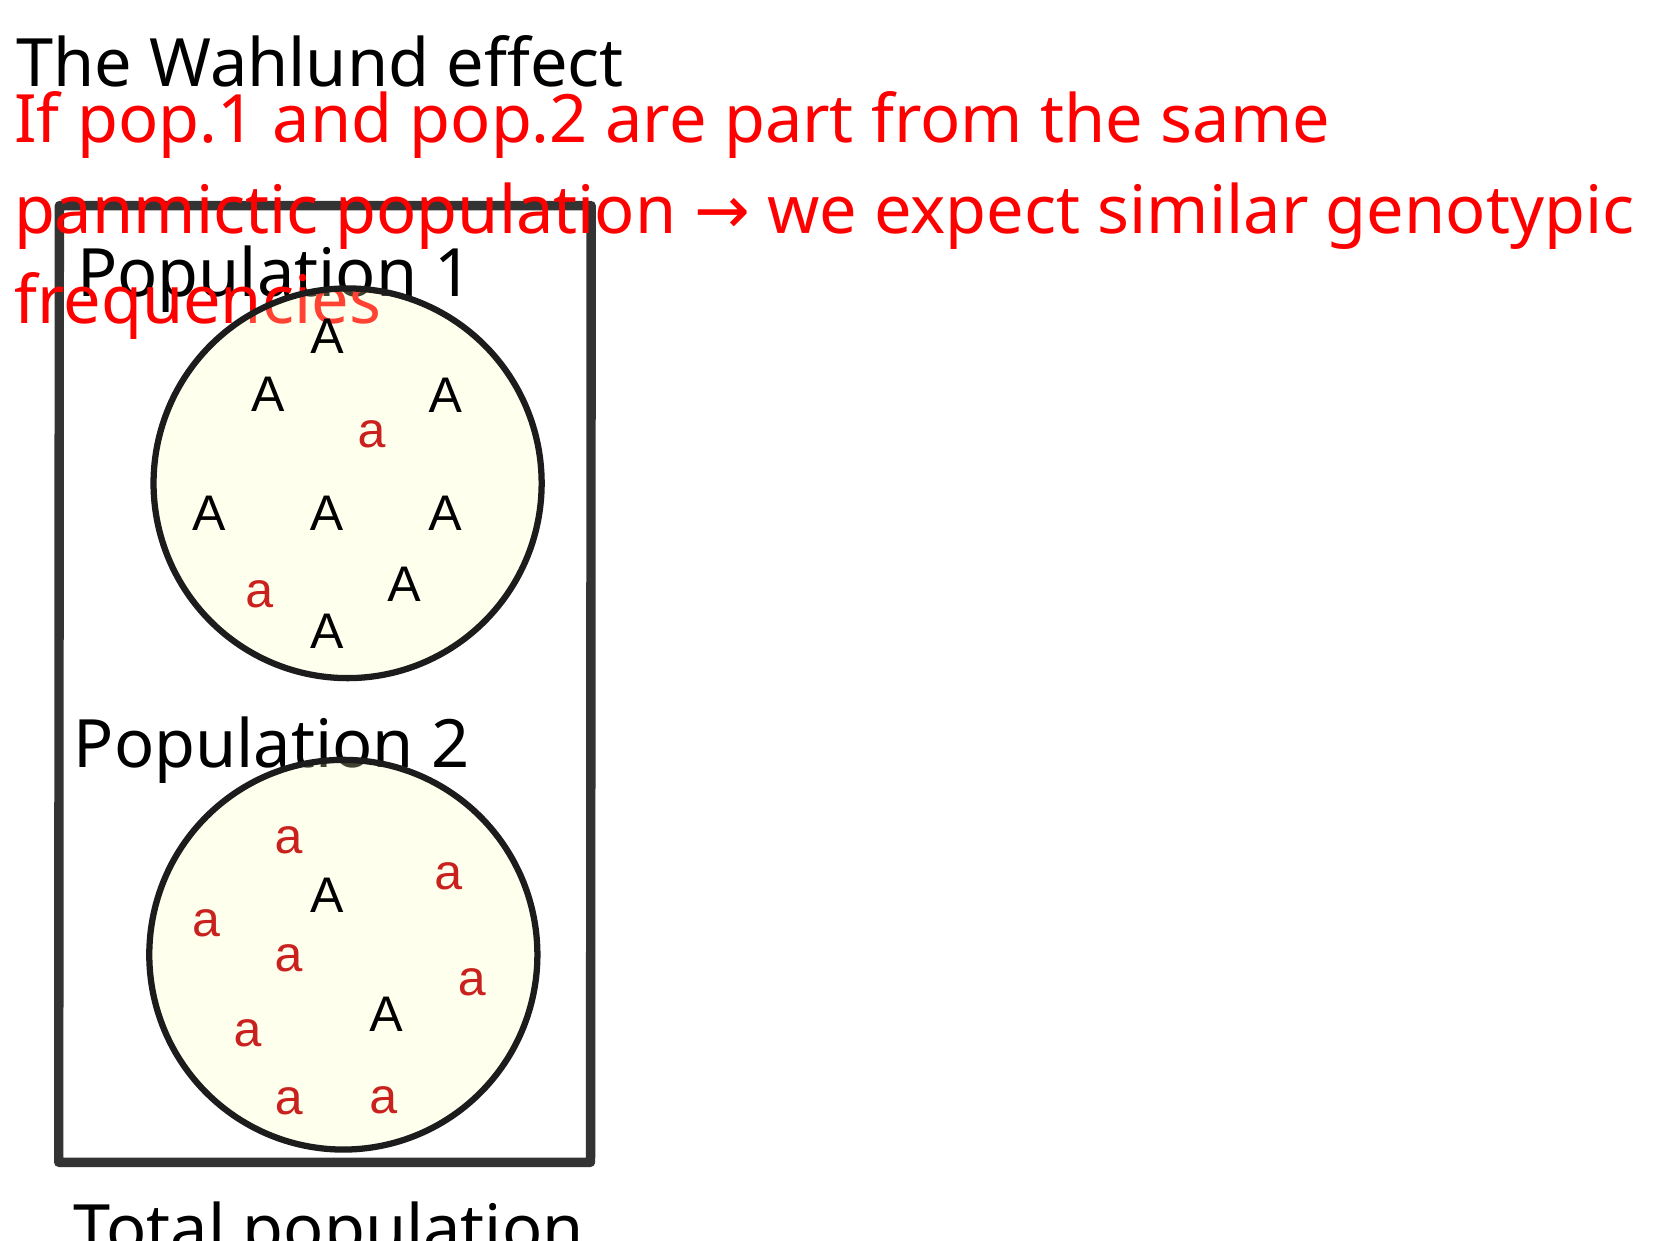

The Wahlund effect
If pop.1 and pop.2 are part from the same panmictic population → we expect similar genotypic frequencies
Population 1
A
A
A
a
A
A
A
A
a
A
Population 2
a
a
A
a
a
a
A
a
a
a
Total population